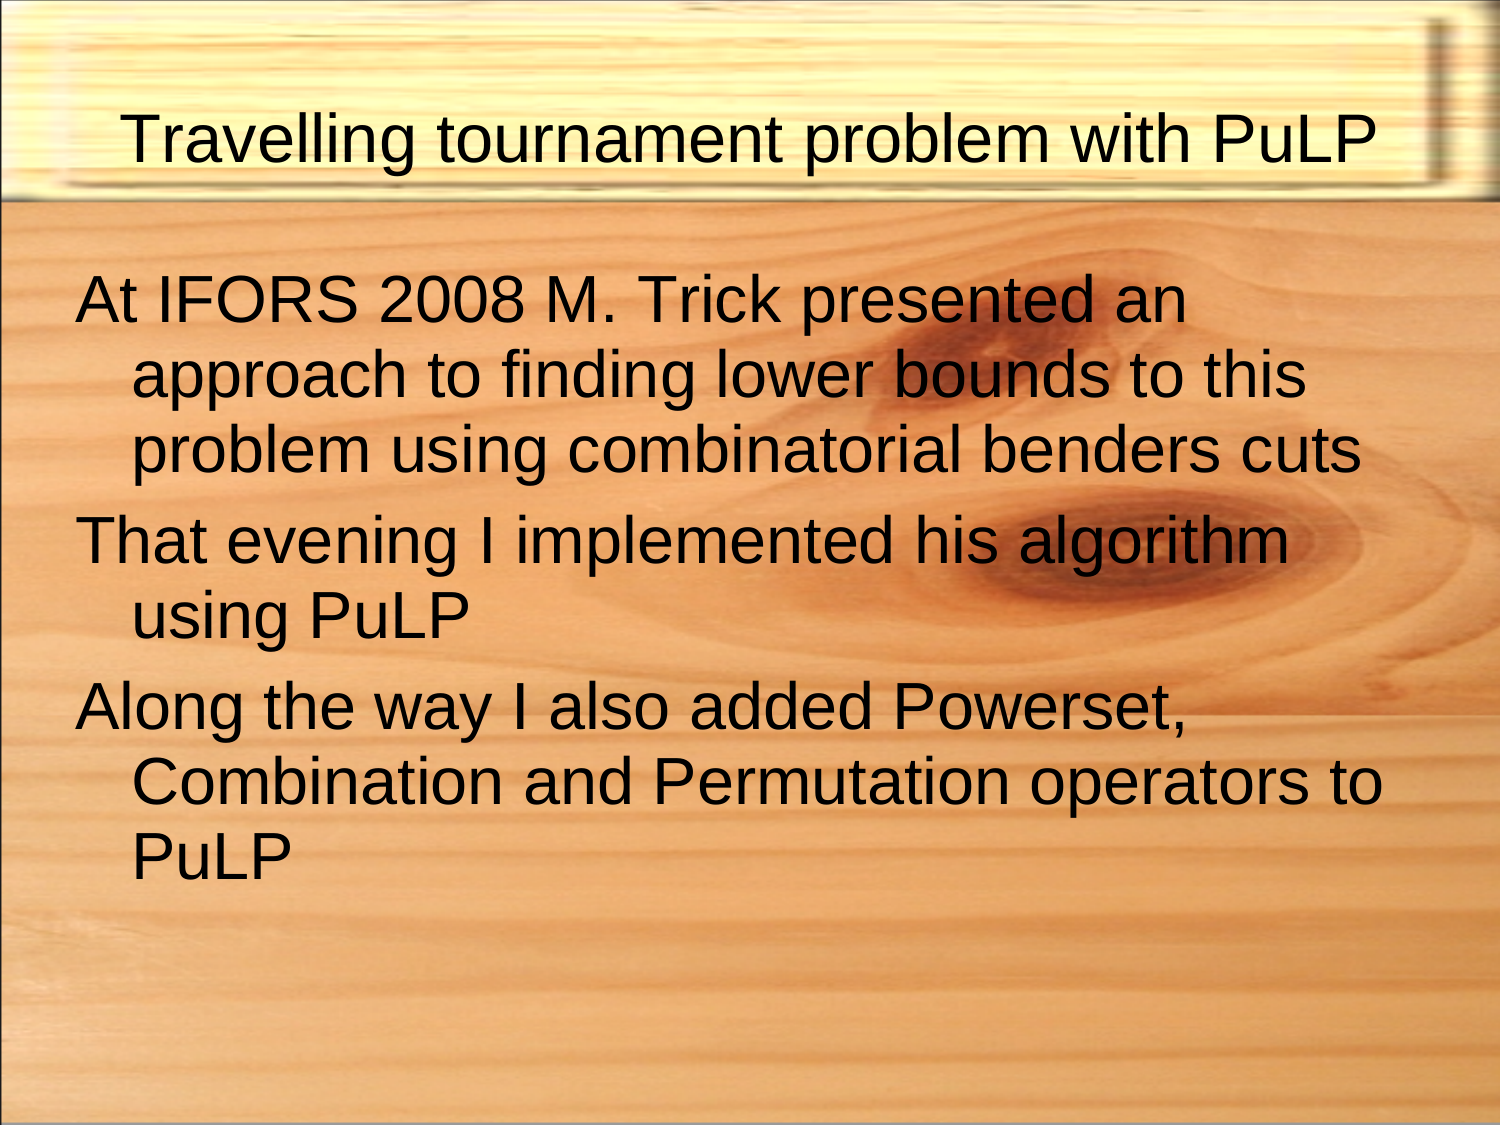

# Travelling tournament problem with PuLP
At IFORS 2008 M. Trick presented an approach to finding lower bounds to this problem using combinatorial benders cuts
That evening I implemented his algorithm using PuLP
Along the way I also added Powerset, Combination and Permutation operators to PuLP